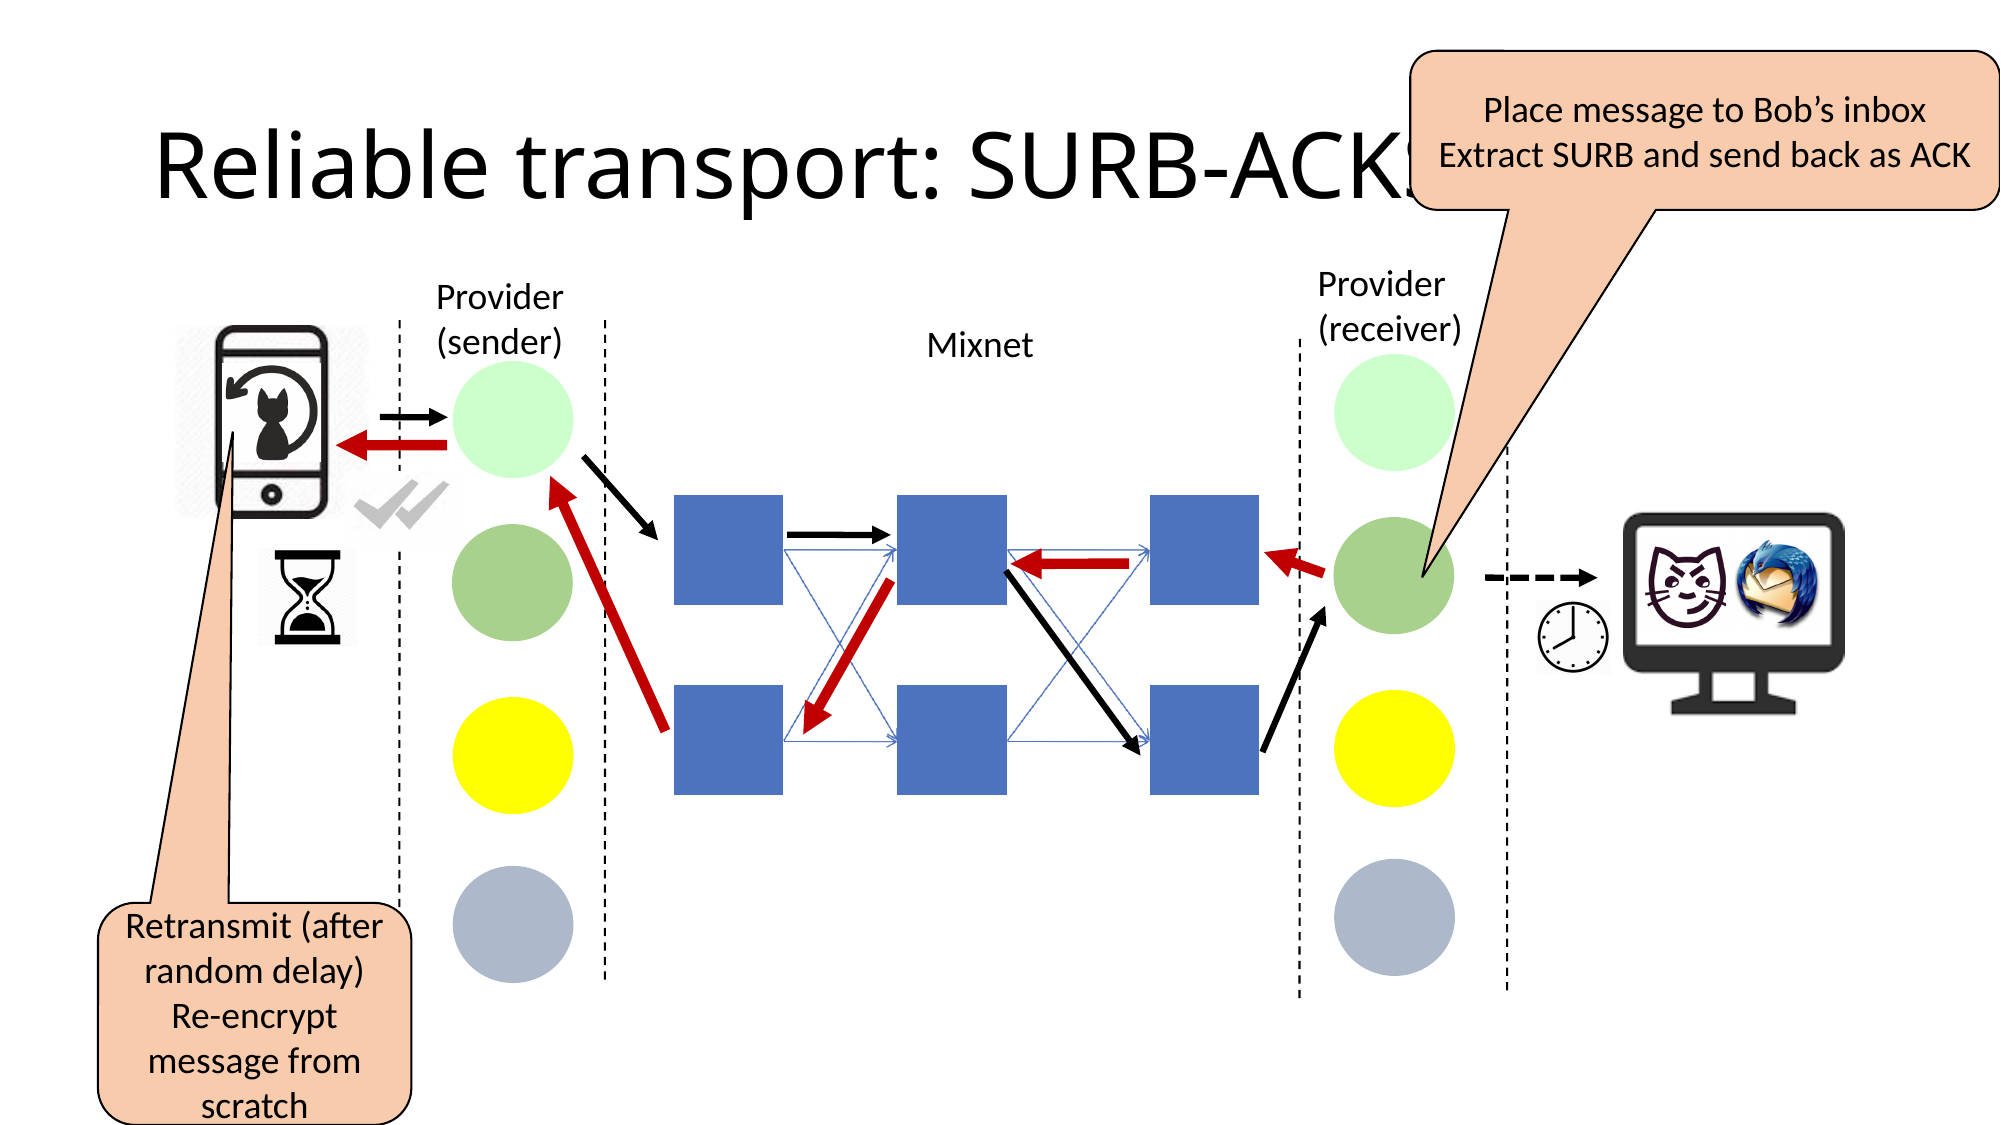

Place message to Bob’s inbox
Extract SURB and send back as ACK
# Reliable transport: SURB-ACKS
Provider
(receiver)
Provider
(sender)
Mixnet
Retransmit (after random delay)
Re-encrypt message from scratch